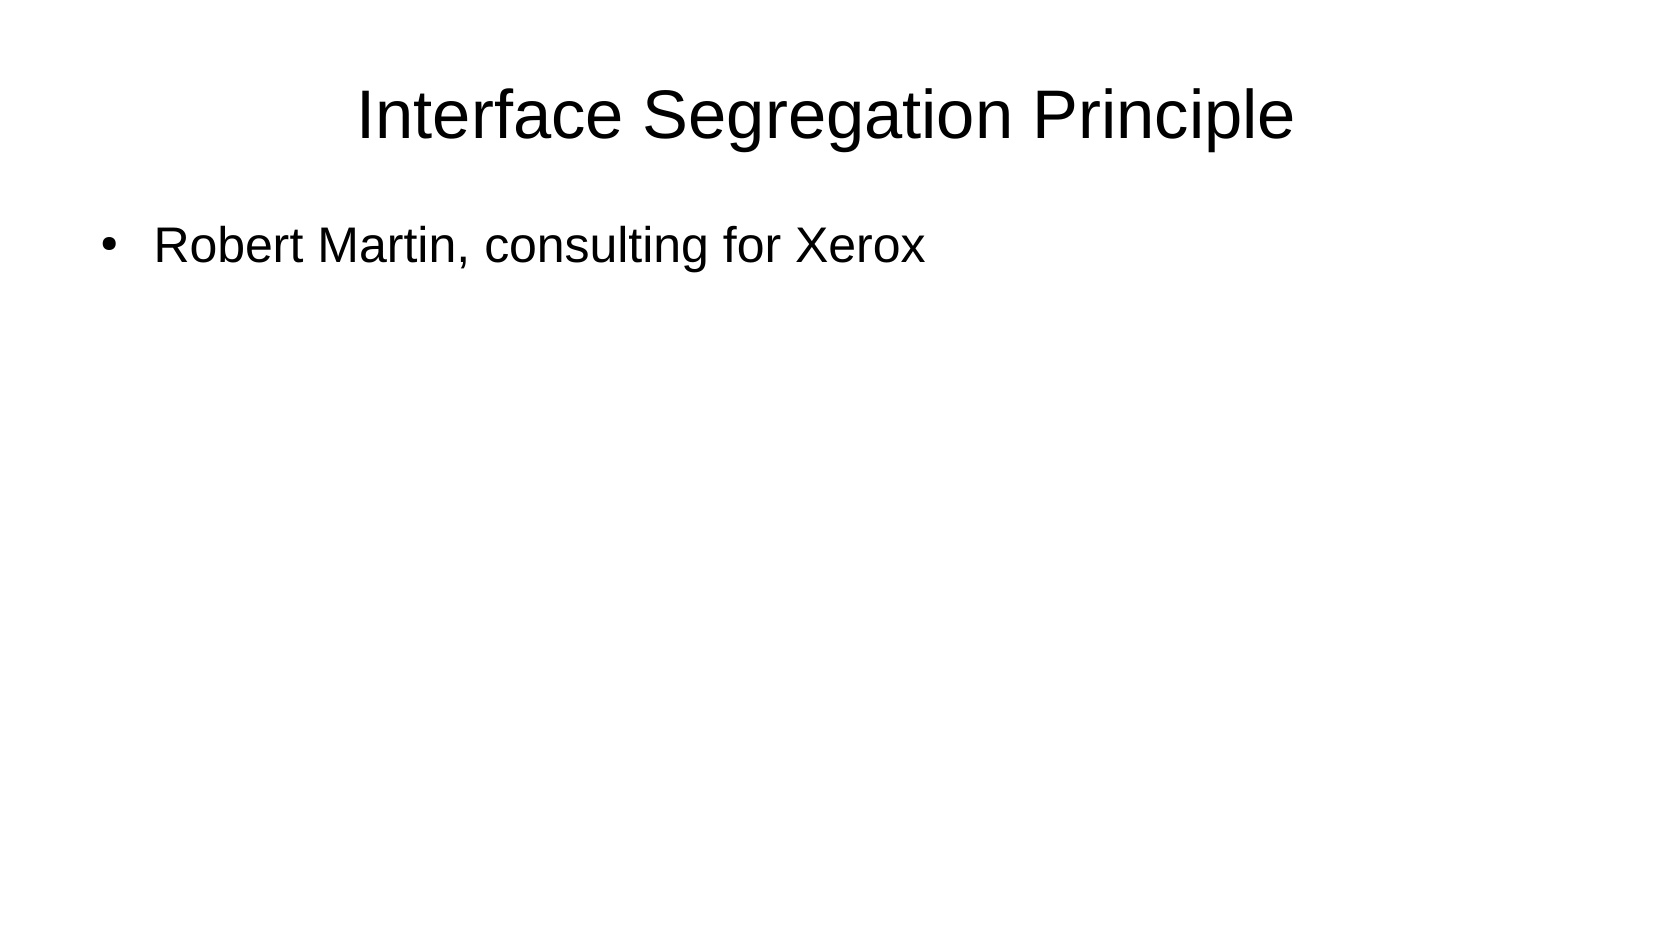

# Interface Segregation Principle
Robert Martin, consulting for Xerox